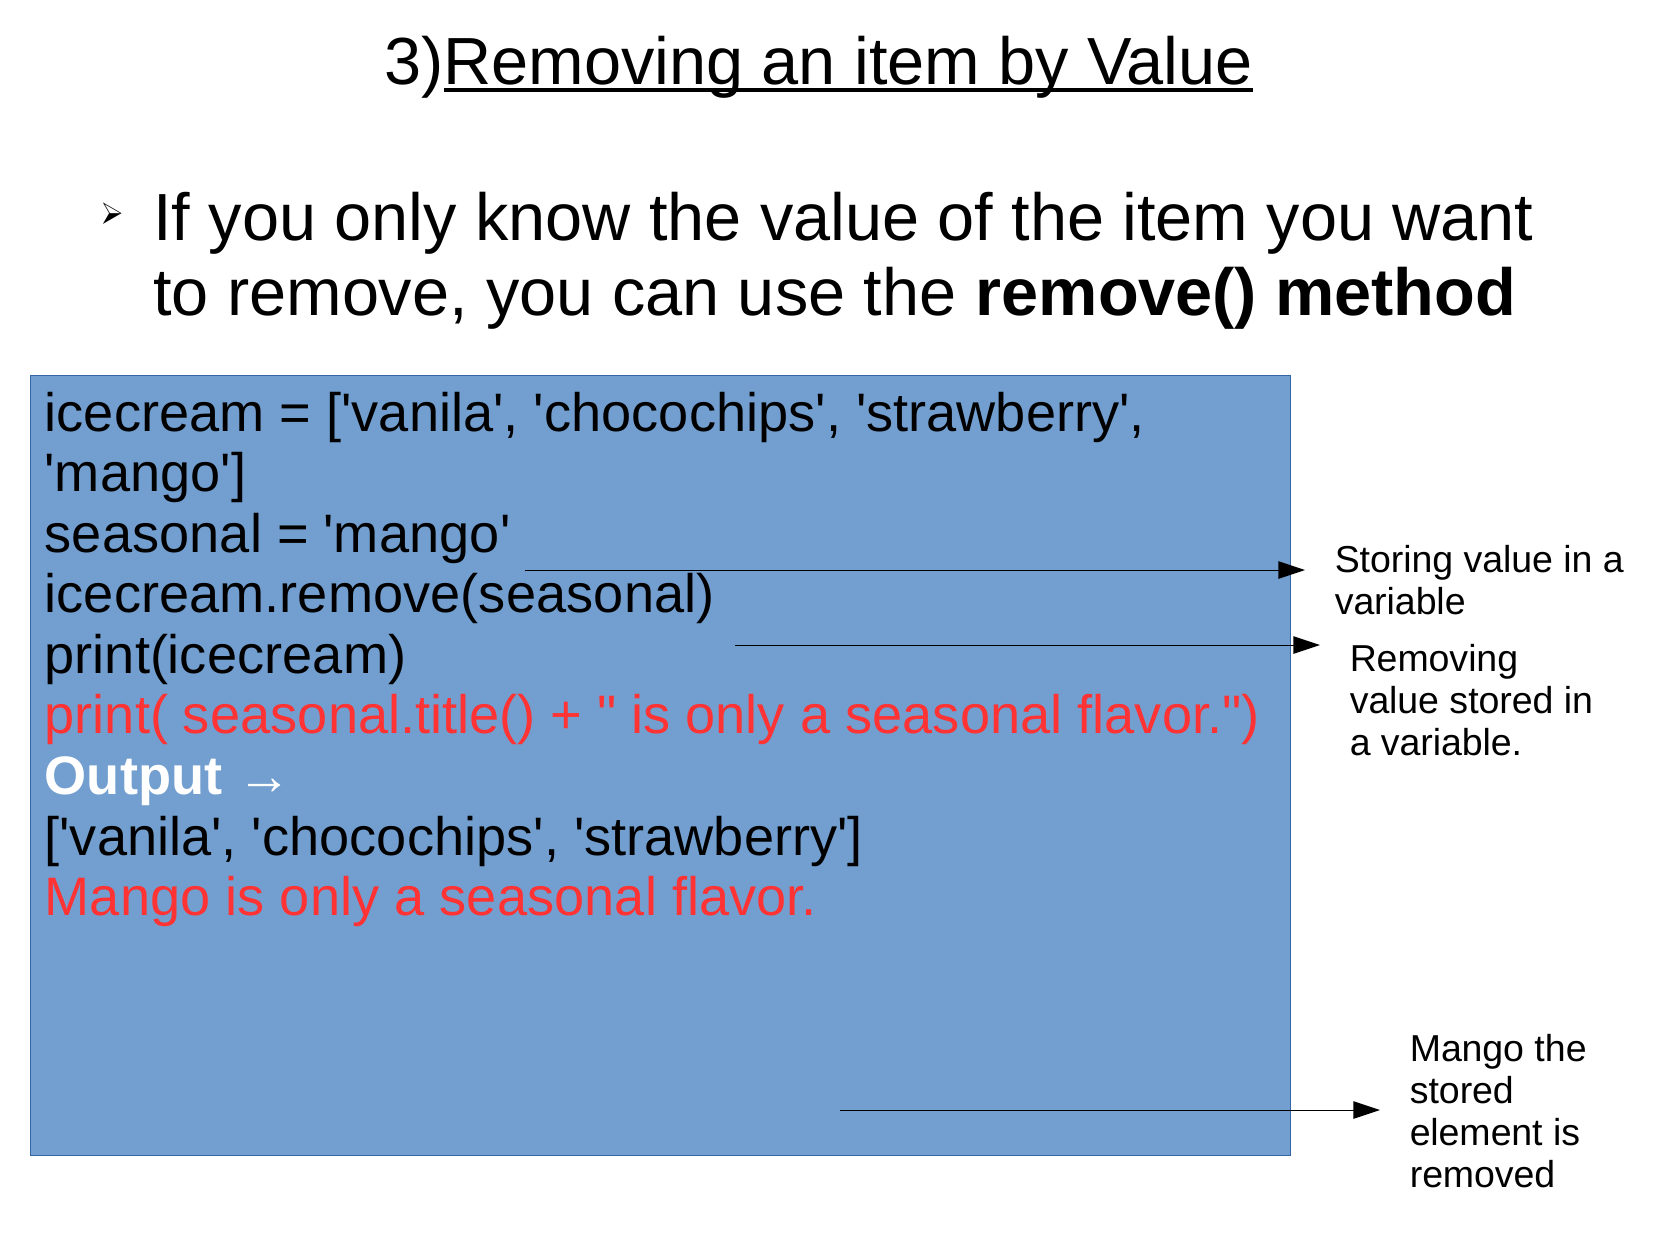

# 3)Removing an item by Value
If you only know the value of the item you want to remove, you can use the remove() method
icecream = ['vanila', 'chocochips', 'strawberry', 'mango']
seasonal = 'mango'
icecream.remove(seasonal)
print(icecream)
print( seasonal.title() + " is only a seasonal flavor.")
Output →
['vanila', 'chocochips', 'strawberry']
Mango is only a seasonal flavor.
Storing value in a
variable
Removing value stored in a variable.
Mango the stored element is removed